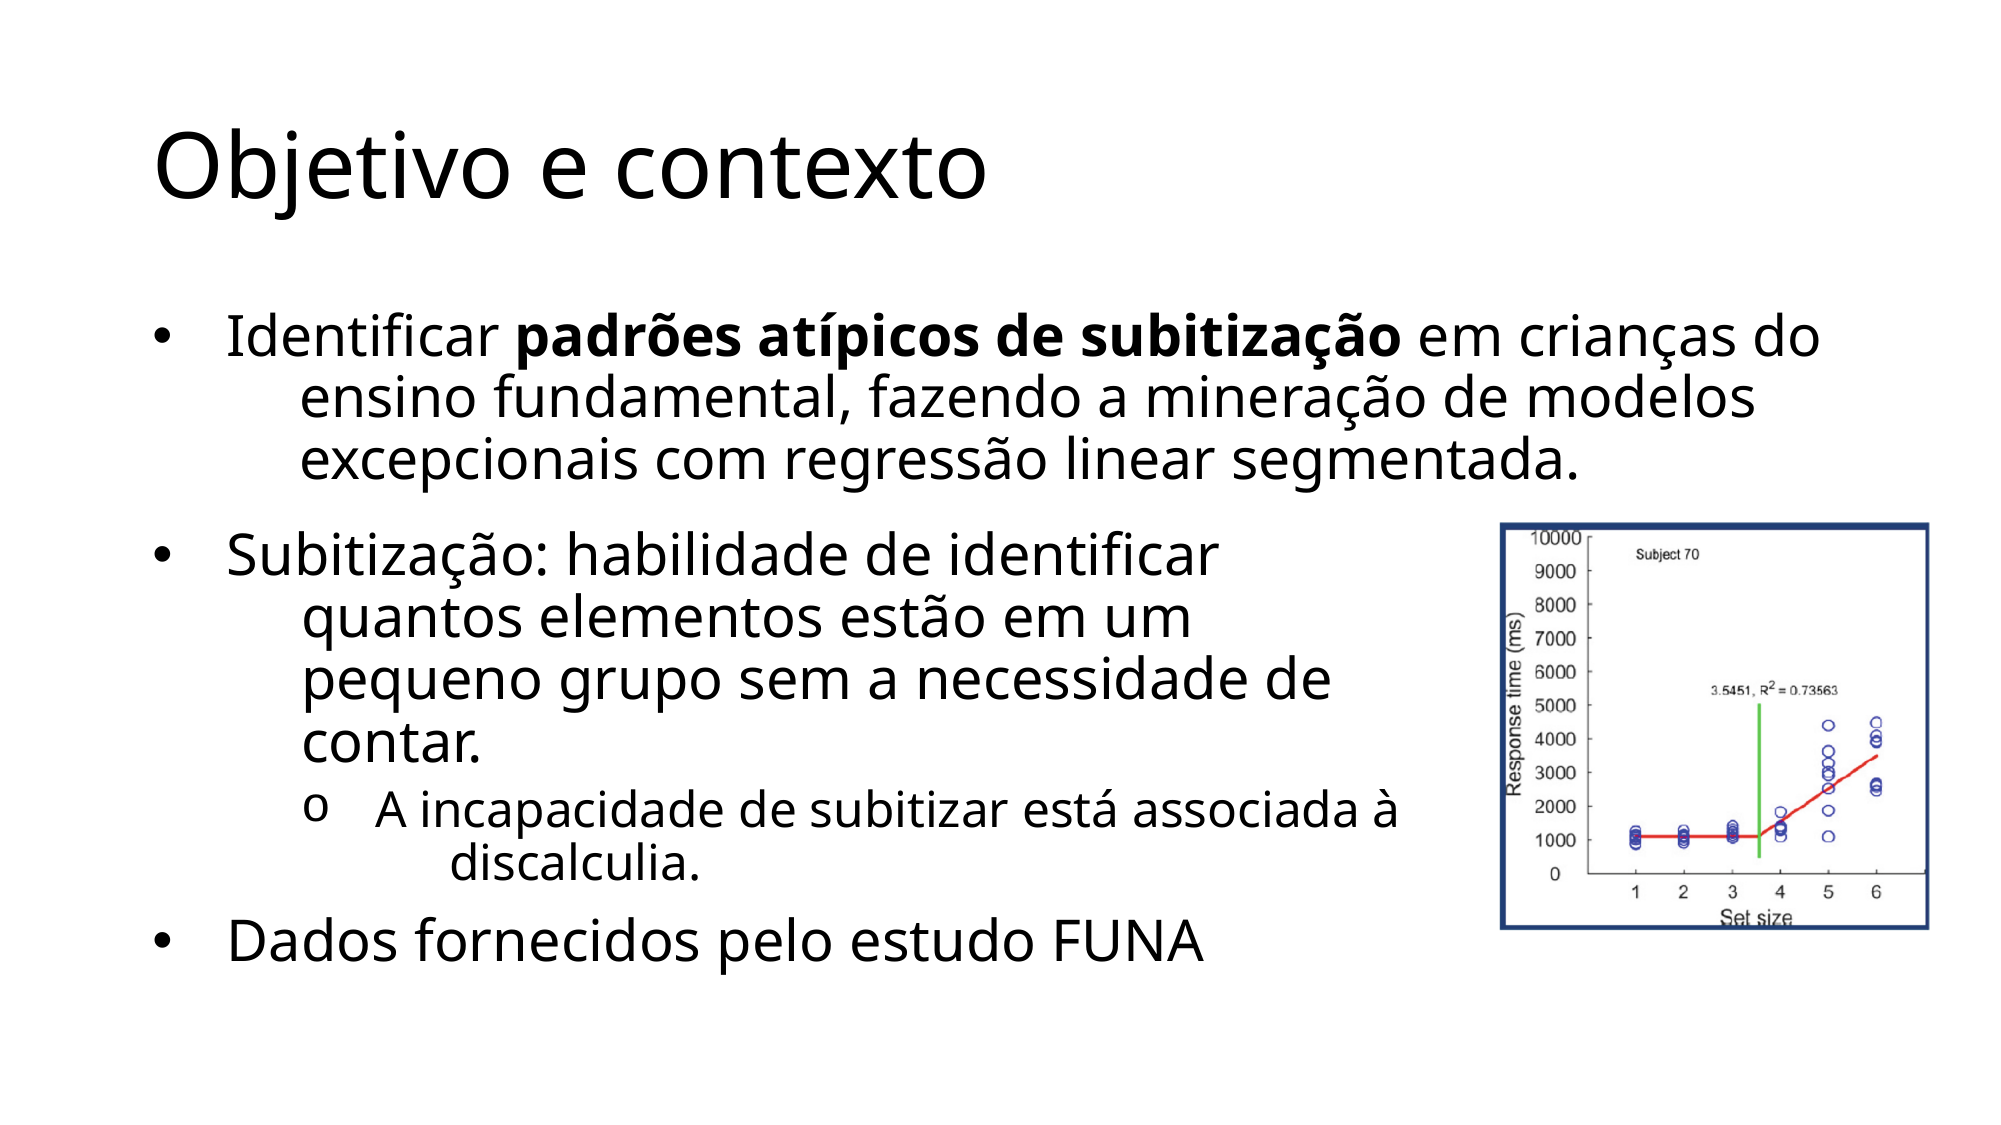

# Objetivo e contexto
Identificar padrões atípicos de subitização em crianças do ensino fundamental, fazendo a mineração de modelos excepcionais com regressão linear segmentada.
Subitização: habilidade de identificar quantos elementos estão em um pequeno grupo sem a necessidade de contar.
A incapacidade de subitizar está associada à discalculia.
Dados fornecidos pelo estudo FUNA